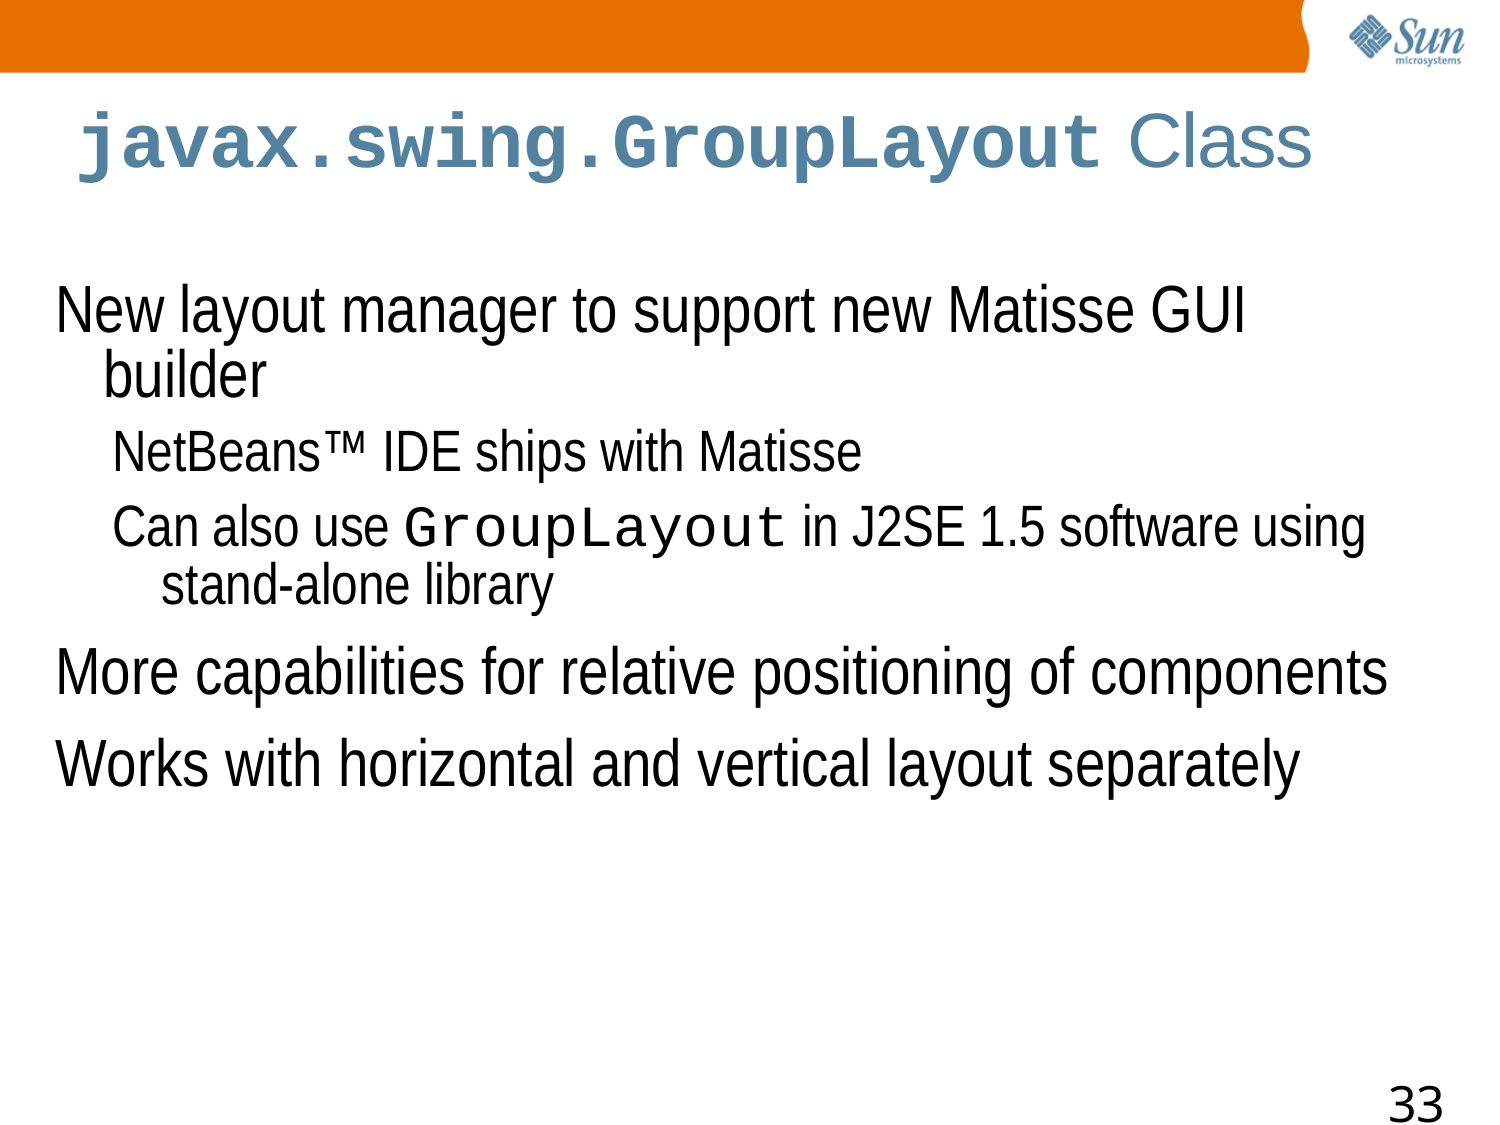

# javax.swing.GroupLayout Class
New layout manager to support new Matisse GUI builder
NetBeans™ IDE ships with Matisse
Can also use GroupLayout in J2SE 1.5 software using stand-alone library
More capabilities for relative positioning of components
Works with horizontal and vertical layout separately